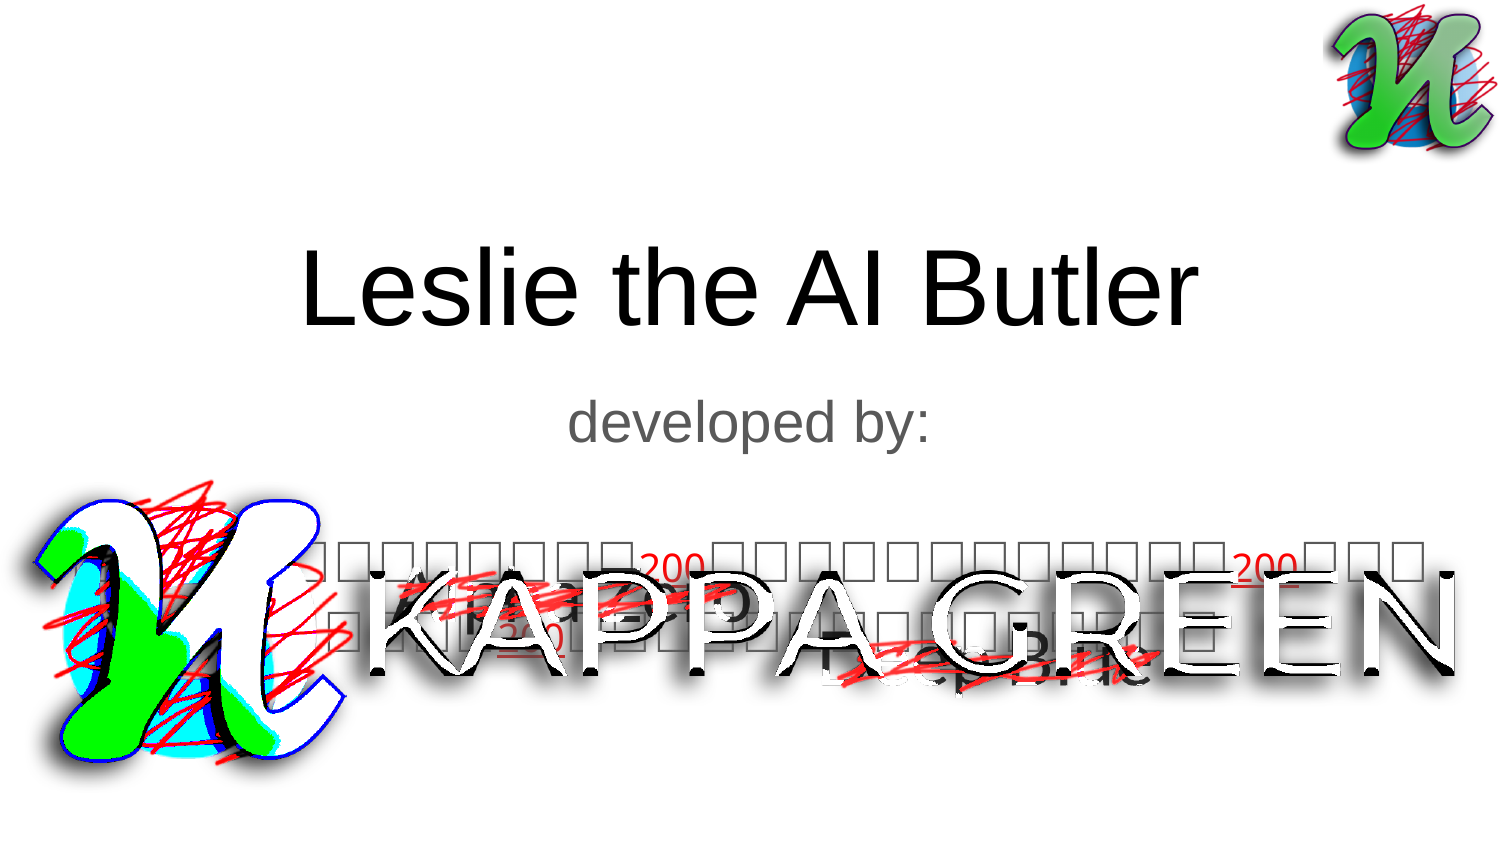

# Leslie the AI Butler
developed by:
💯💯💯💯💯💯💯💯💯💯💯💯💯200💯💯💯💯💯💯💯💯💯💯💯💯200💯💯💯💯💯💯💯💯200💯💯💯💯💯💯💯💯💯💯💯💯💯💯💯